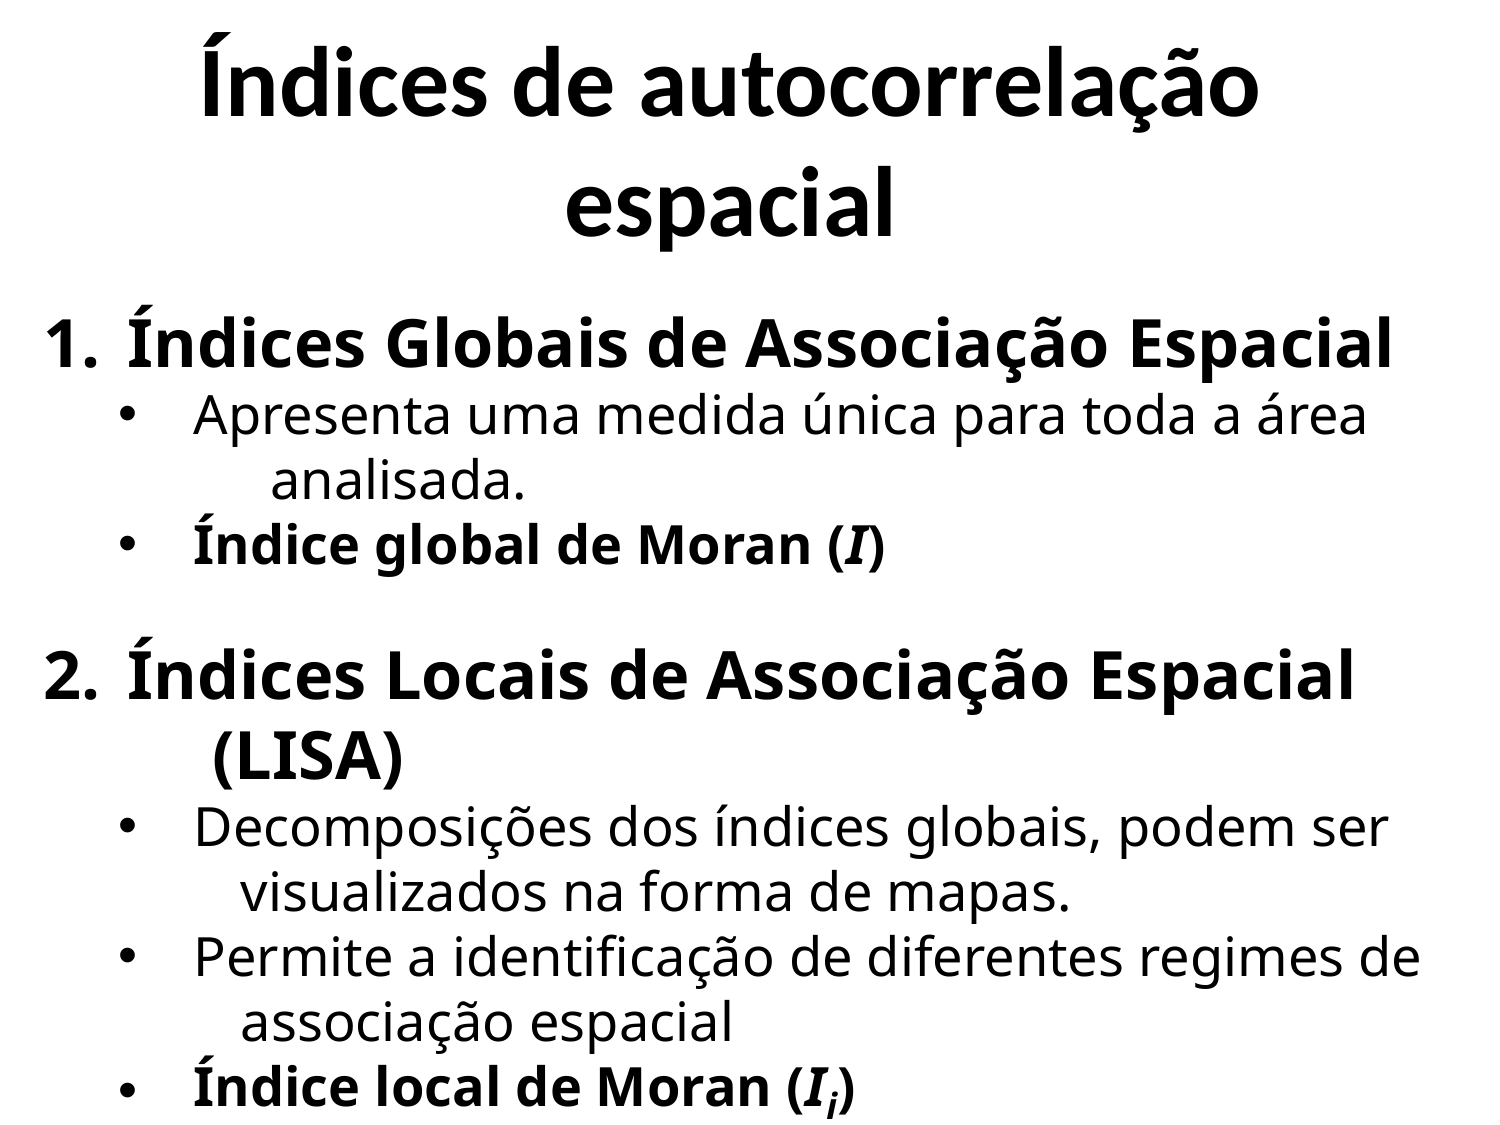

Índices de autocorrelação espacial
Índices Globais de Associação Espacial
Apresenta uma medida única para toda a área analisada.
Índice global de Moran (I)
Índices Locais de Associação Espacial (LISA)
Decomposições dos índices globais, podem ser visualizados na forma de mapas.
Permite a identificação de diferentes regimes de associação espacial
Índice local de Moran (Ii)